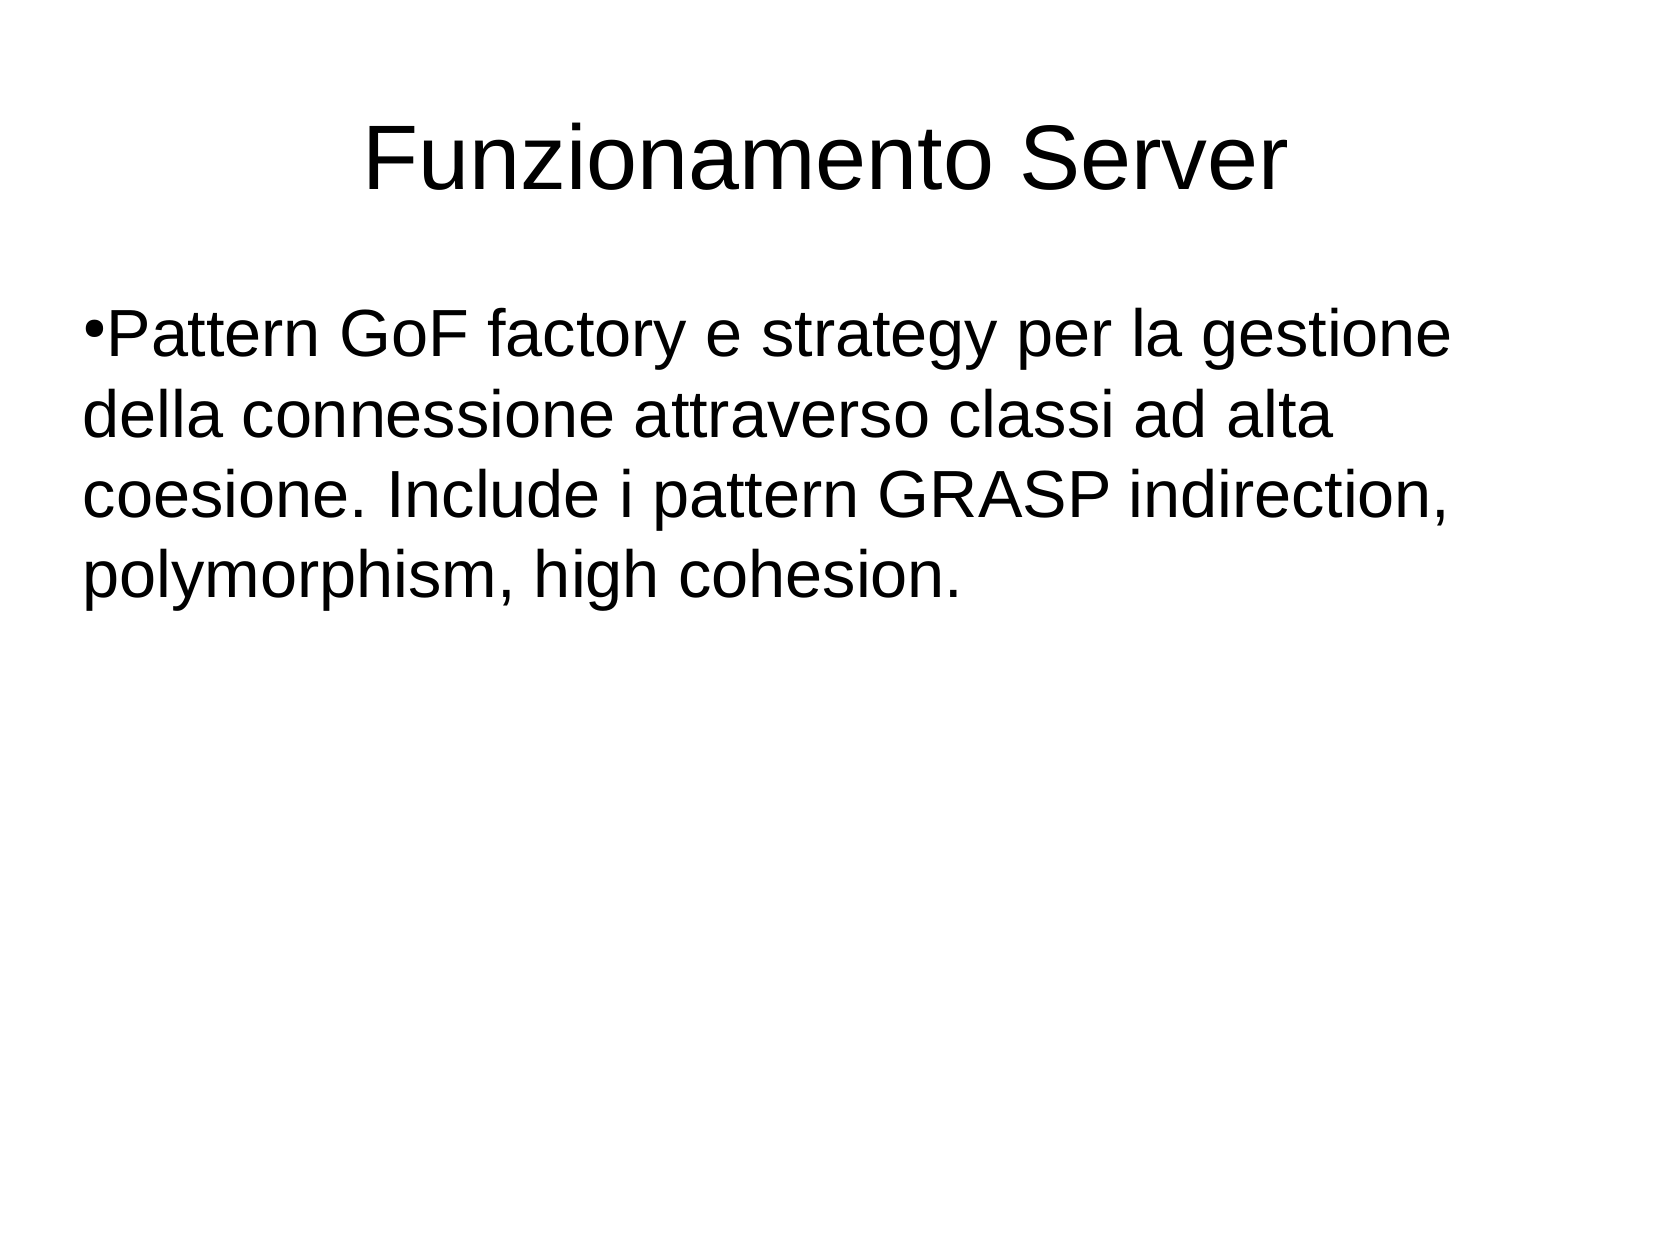

# Funzionamento Server
Pattern GoF factory e strategy per la gestione della connessione attraverso classi ad alta coesione. Include i pattern GRASP indirection, polymorphism, high cohesion.